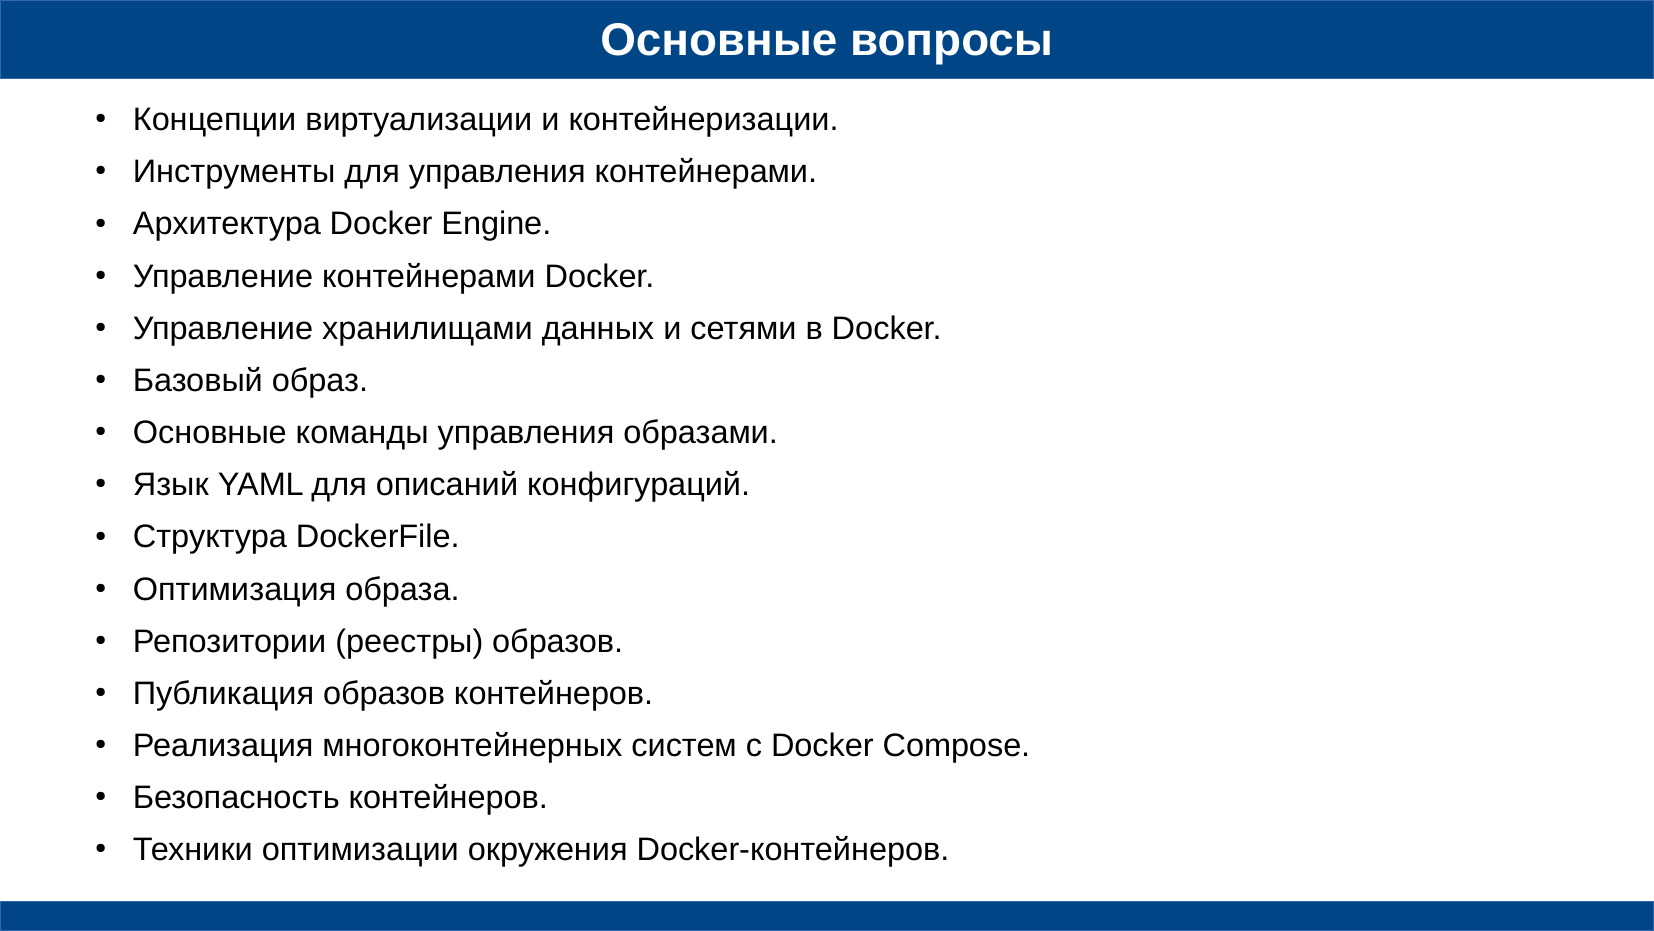

# Основные вопросы
Концепции виртуализации и контейнеризации.
Инструменты для управления контейнерами.
Архитектура Docker Engine.
Управление контейнерами Docker.
Управление хранилищами данных и сетями в Docker.
Базовый образ.
Основные команды управления образами.
Язык YAML для описаний конфигураций.
Структура DockerFile.
Оптимизация образа.
Репозитории (реестры) образов.
Публикация образов контейнеров.
Реализация многоконтейнерных систем с Docker Compose.
Безопасность контейнеров.
Техники оптимизации окружения Docker-контейнеров.